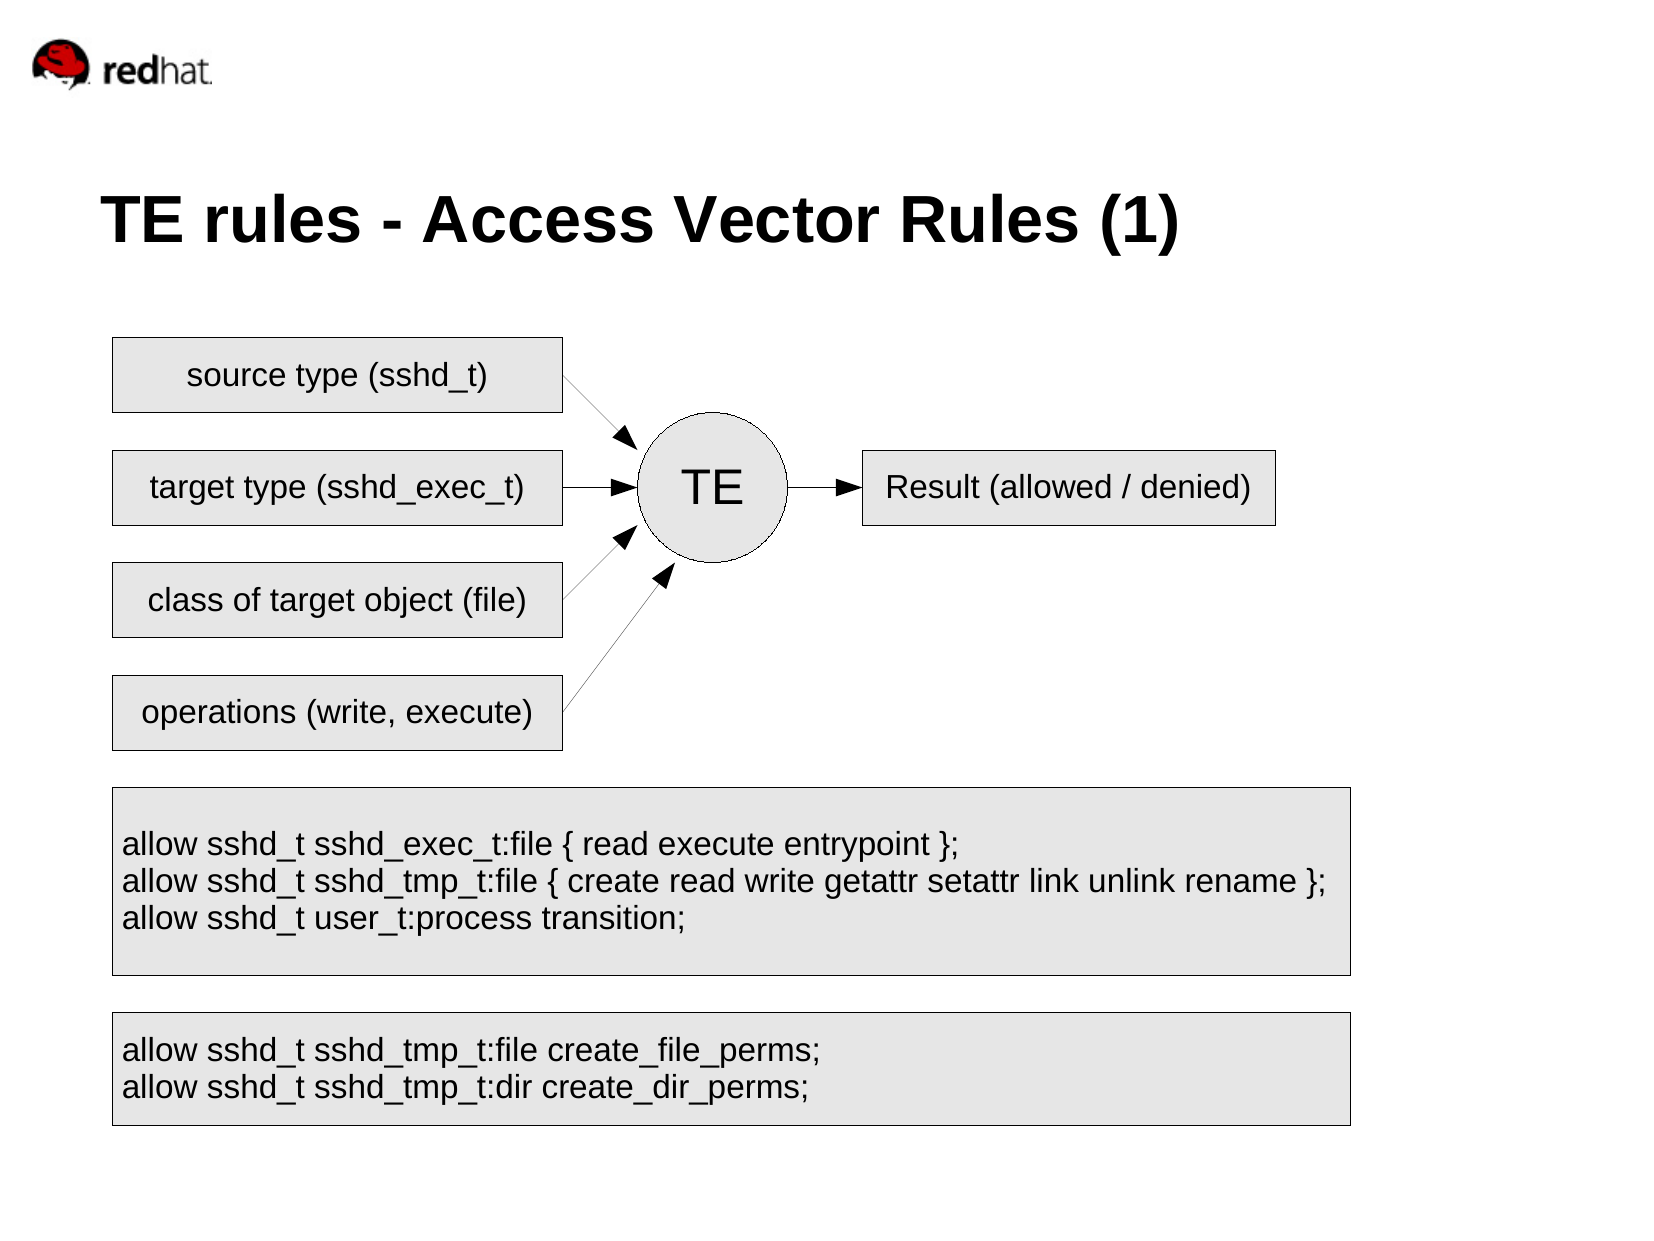

# TE rules - Access Vector Rules (1)
source type (sshd_t)
TE
target type (sshd_exec_t)
Result (allowed / denied)
class of target object (file)
operations (write, execute)
 allow sshd_t sshd_exec_t:file { read execute entrypoint };
 allow sshd_t sshd_tmp_t:file { create read write getattr setattr link unlink rename };
 allow sshd_t user_t:process transition;
 allow sshd_t sshd_tmp_t:file create_file_perms;
 allow sshd_t sshd_tmp_t:dir create_dir_perms;